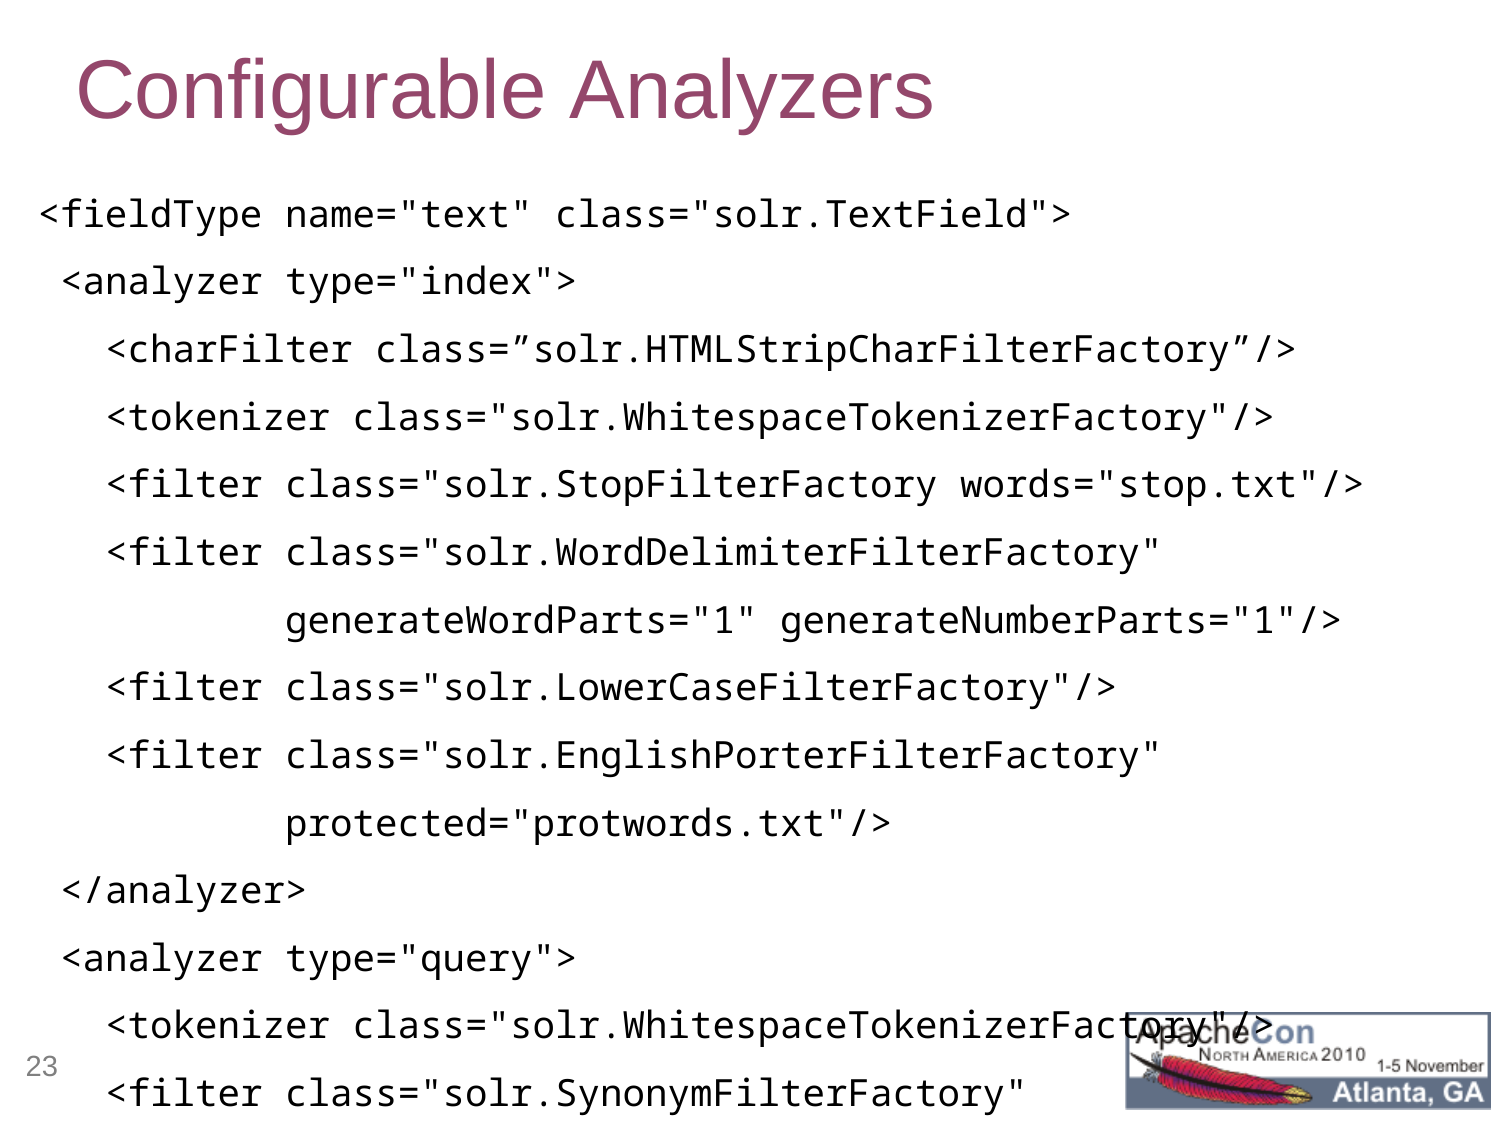

# Configurable Analyzers
<fieldType name="text" class="solr.TextField">
 <analyzer type="index">
 <charFilter class=”solr.HTMLStripCharFilterFactory”/>
 <tokenizer class="solr.WhitespaceTokenizerFactory"/>
 <filter class="solr.StopFilterFactory words="stop.txt"/>
 <filter class="solr.WordDelimiterFilterFactory"
 generateWordParts="1" generateNumberParts="1"/>
 <filter class="solr.LowerCaseFilterFactory"/>
 <filter class="solr.EnglishPorterFilterFactory"
 protected="protwords.txt"/>
 </analyzer>
 <analyzer type="query">
 <tokenizer class="solr.WhitespaceTokenizerFactory"/>
 <filter class="solr.SynonymFilterFactory"
 synonyms="synonyms.txt" expand="true"/>
 ...
23